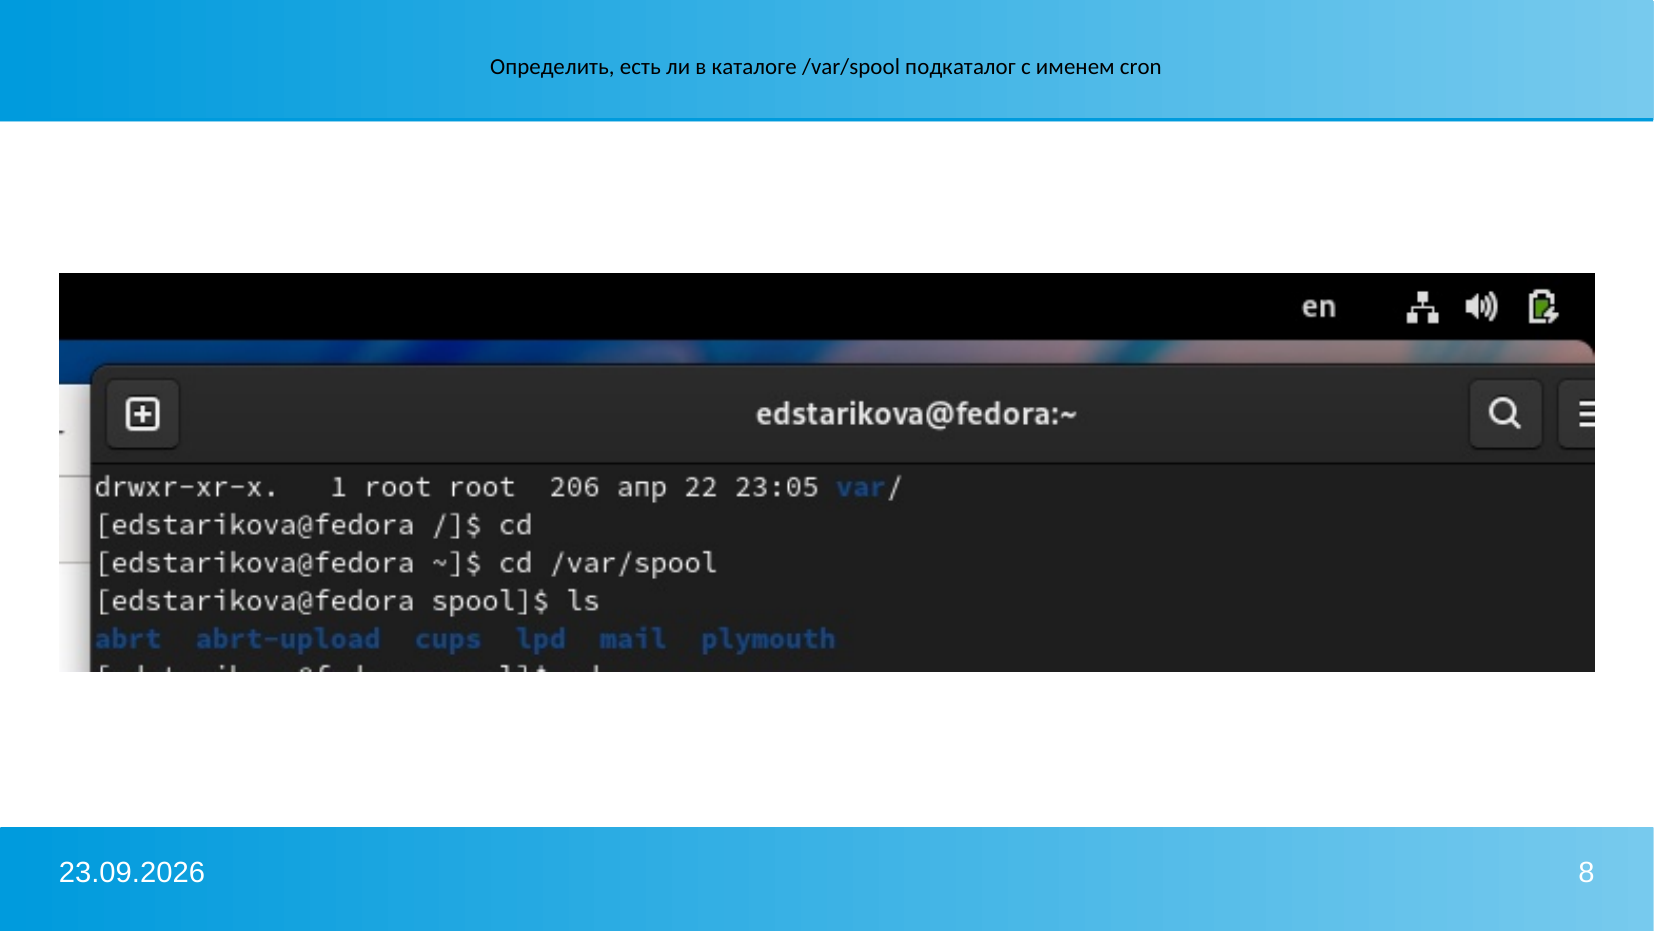

# Определить, есть ли в каталоге /var/spool подкаталог с именем cron
8